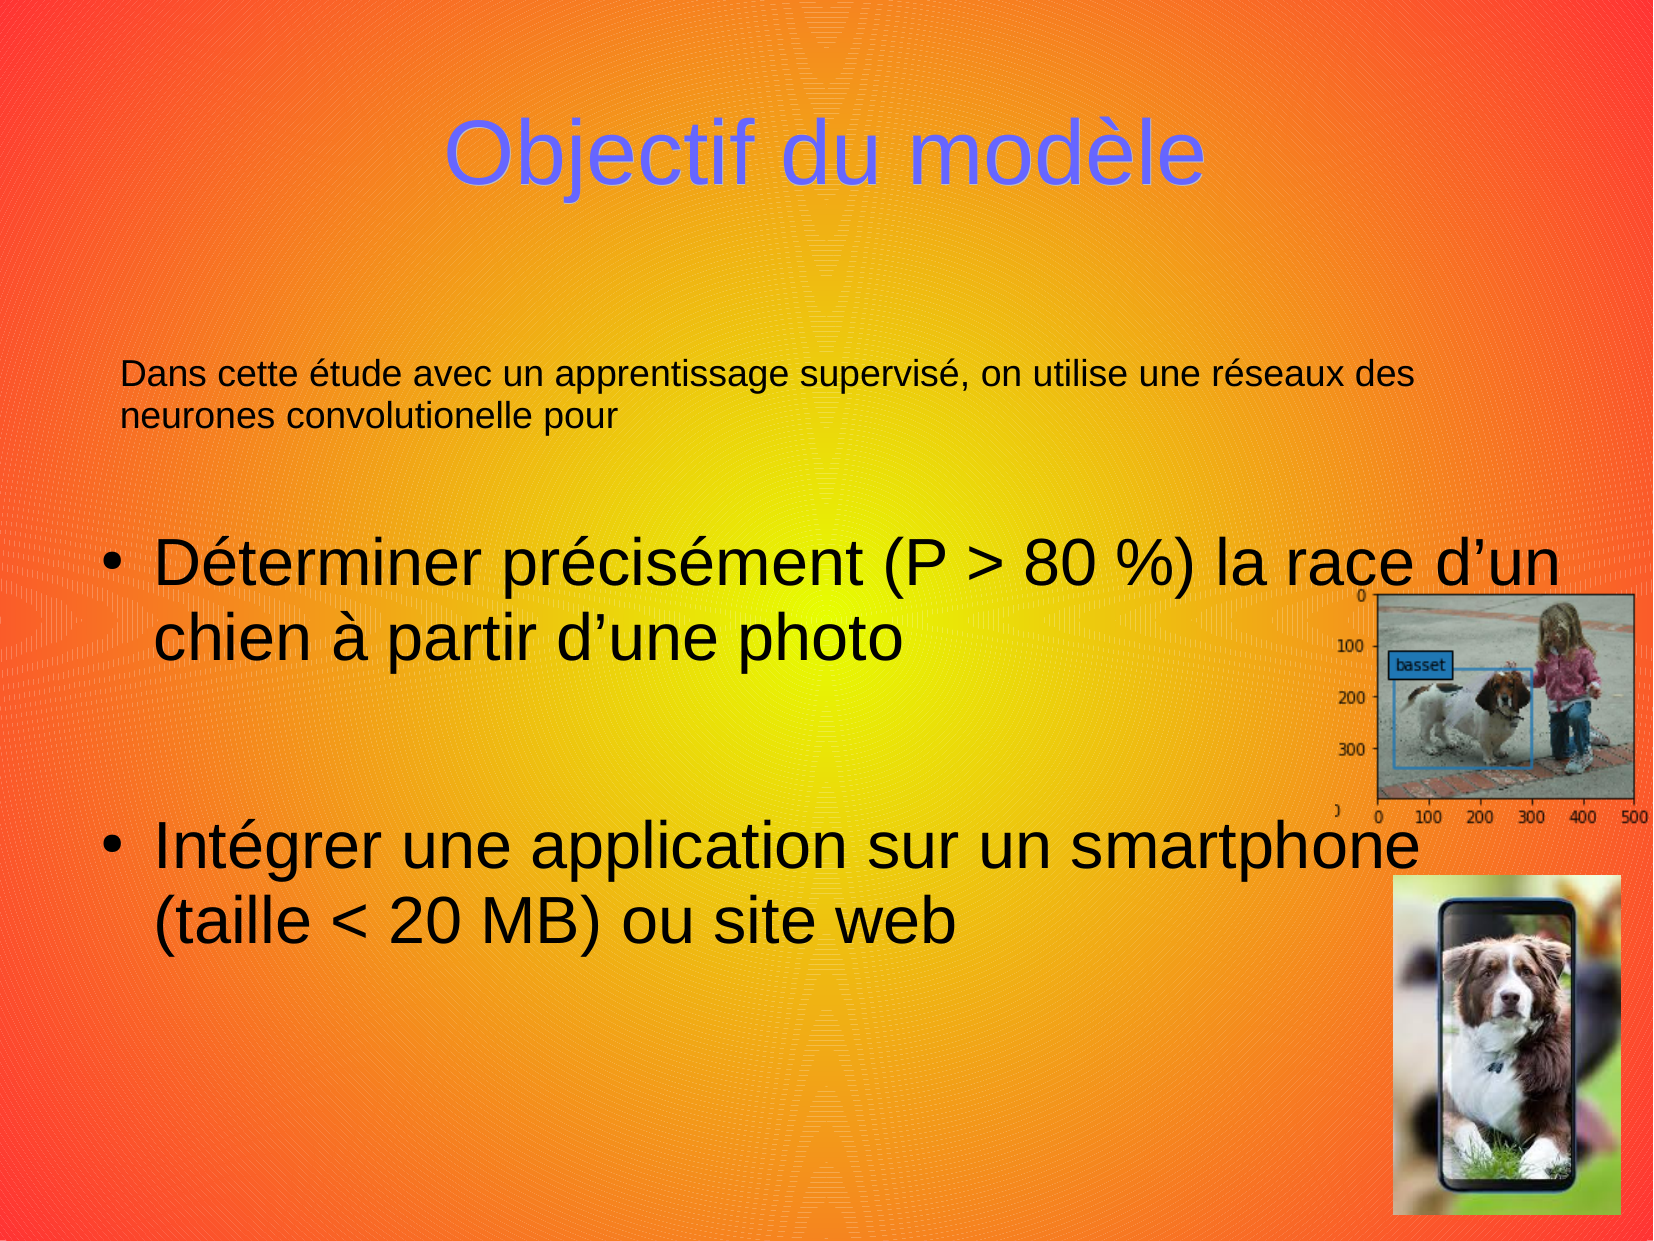

# Objectif du modèle
Dans cette étude avec un apprentissage supervisé, on utilise une réseaux des neurones convolutionelle pour
Déterminer précisément (P > 80 %) la race d’un chien à partir d’une photo
Intégrer une application sur un smartphone (taille < 20 MB) ou site web